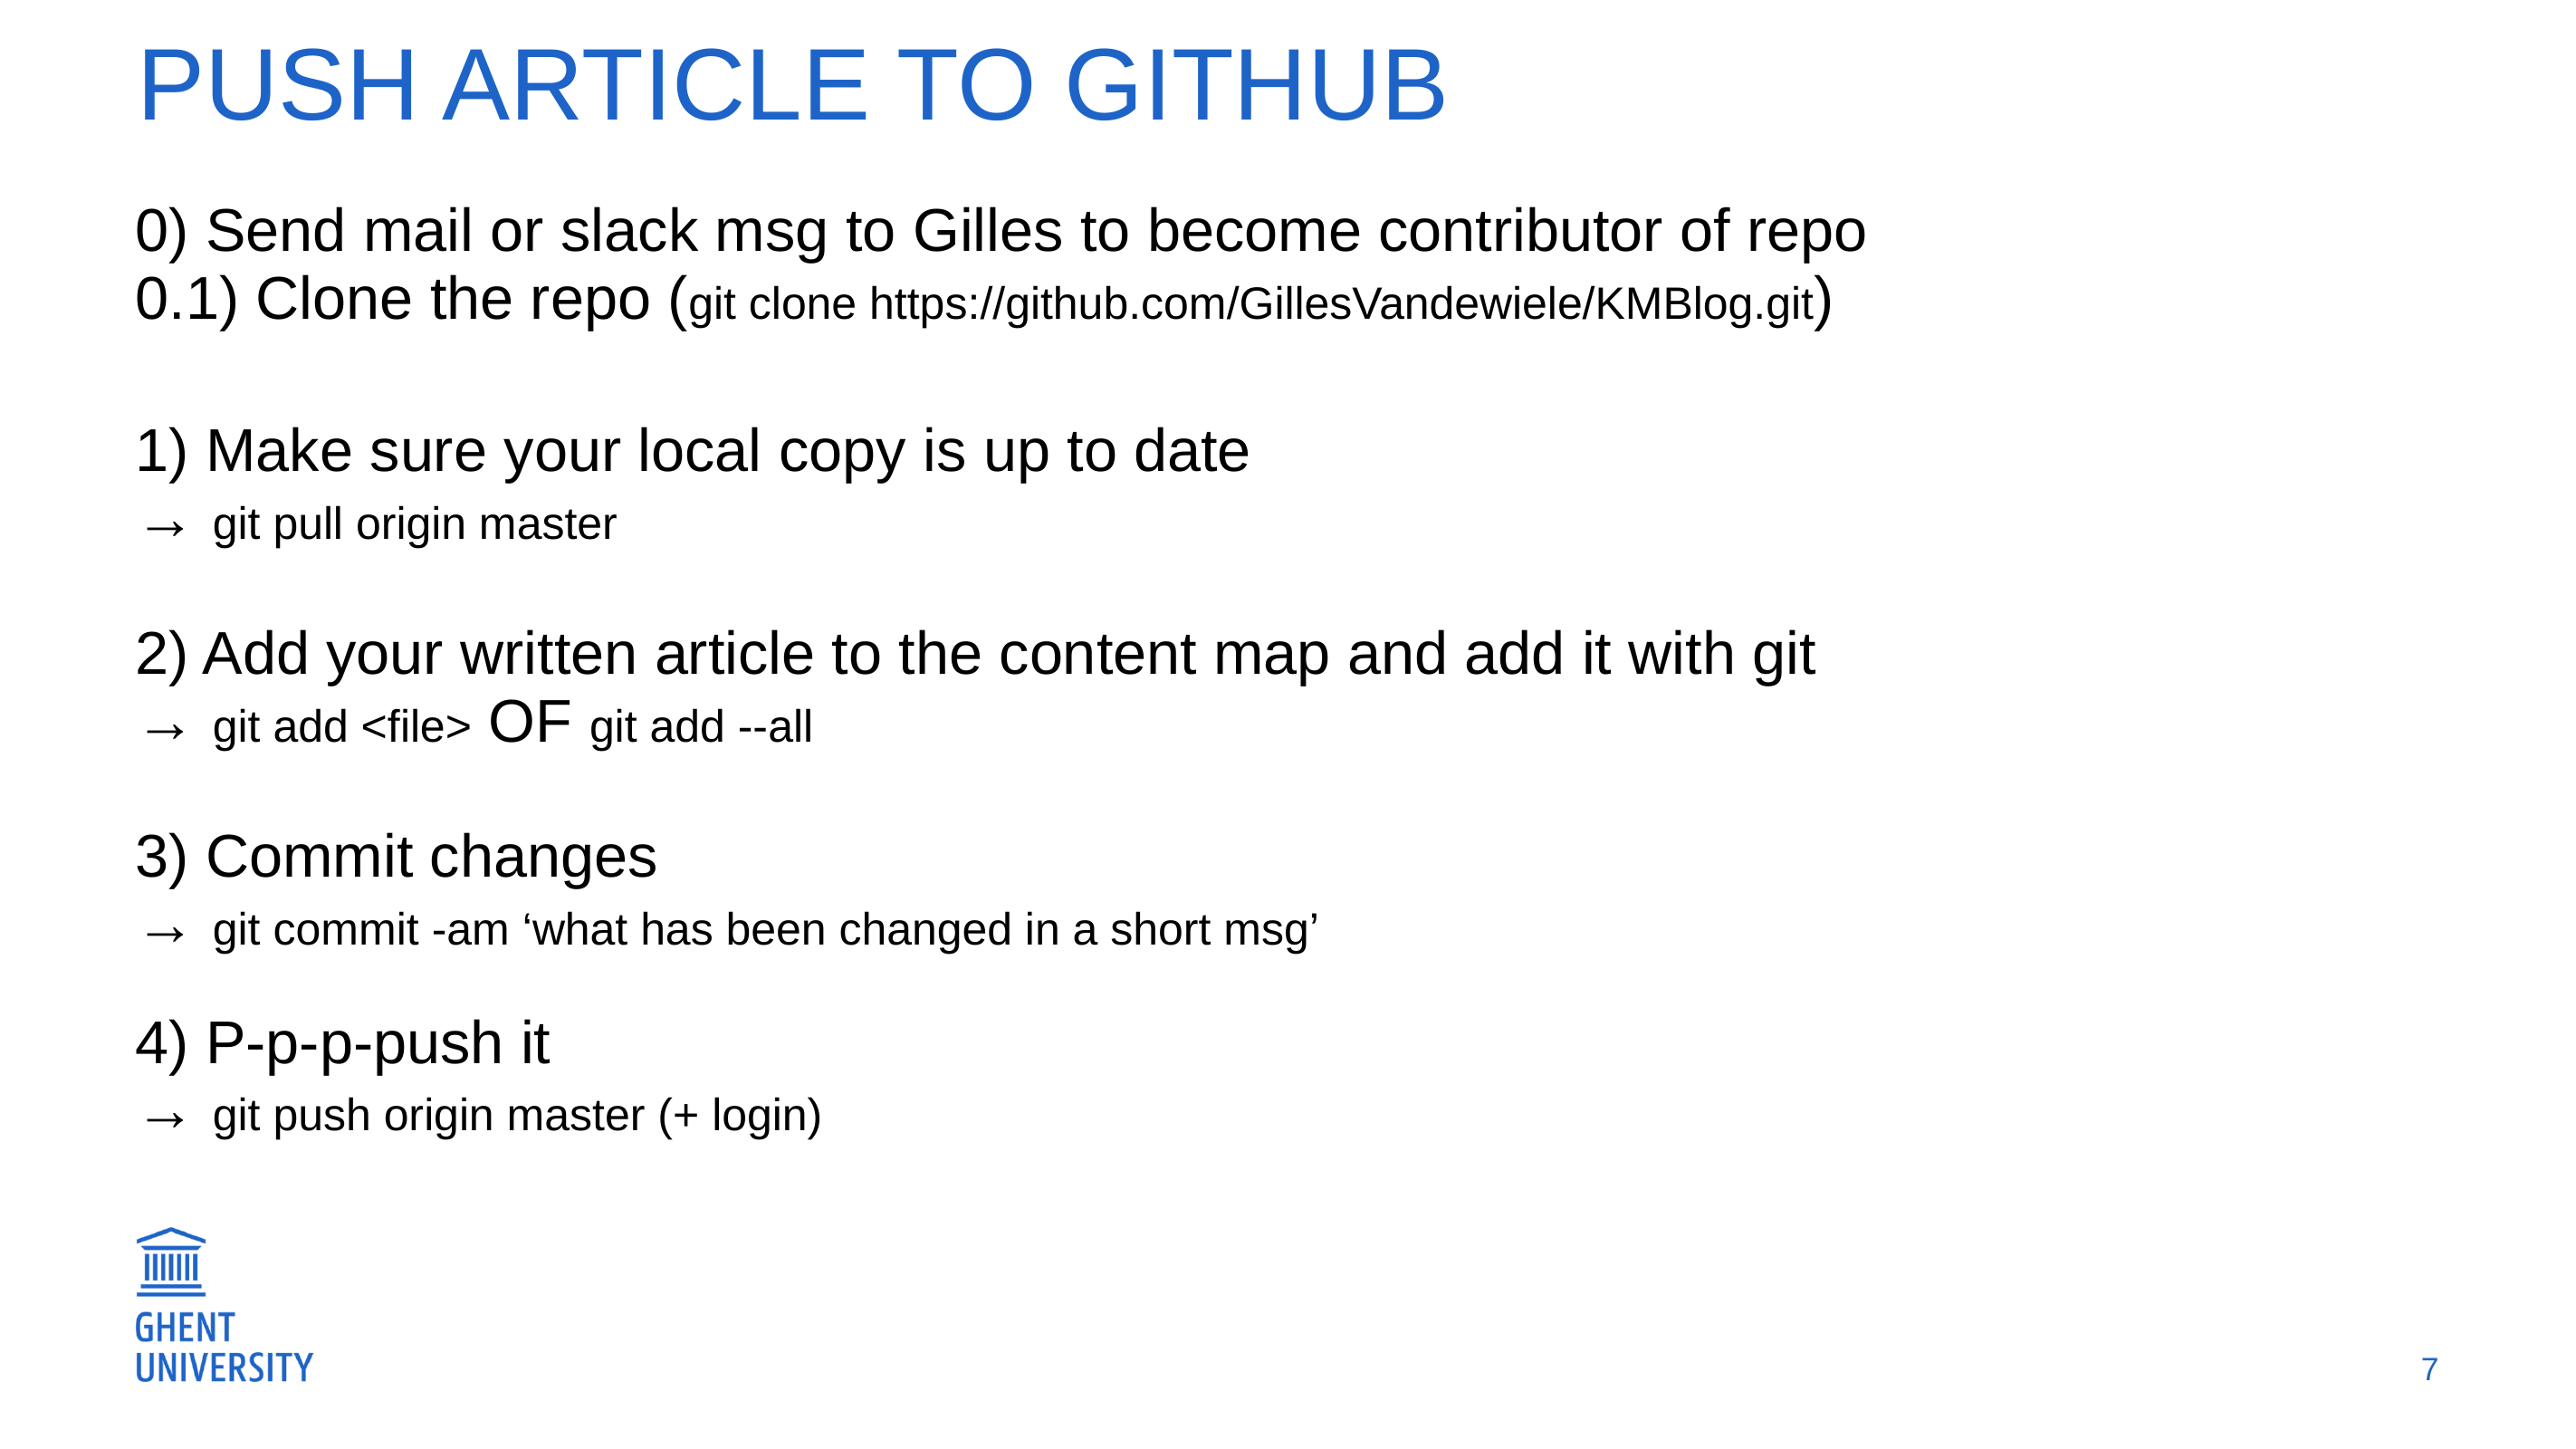

# PUSH ARTICLE TO GITHUB
0) Send mail or slack msg to Gilles to become contributor of repo
0.1) Clone the repo (git clone https://github.com/GillesVandewiele/KMBlog.git)
1) Make sure your local copy is up to date
→ git pull origin master
2) Add your written article to the content map and add it with git
→ git add <file> OF git add --all
3) Commit changes
→ git commit -am ‘what has been changed in a short msg’
4) P-p-p-push it
→ git push origin master (+ login)